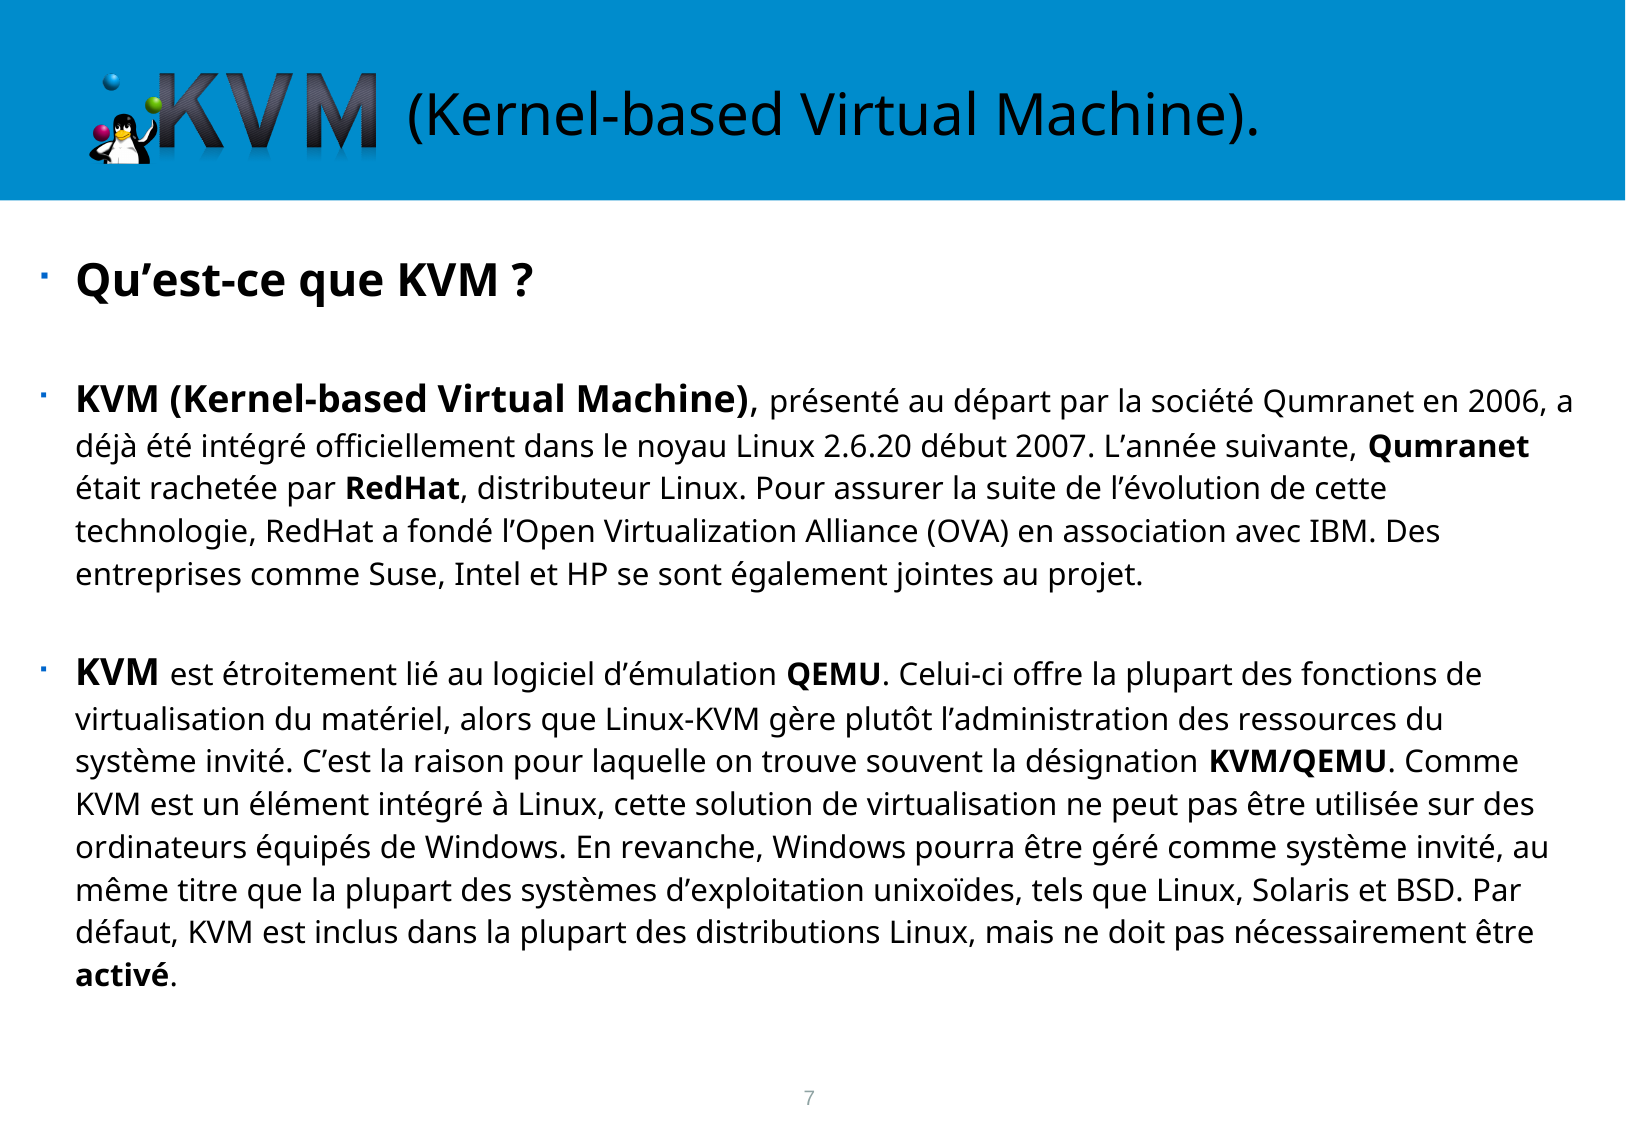

# (Kernel-based Virtual Machine).
Qu’est-ce que KVM ?
KVM (Kernel-based Virtual Machine), présenté au départ par la société Qumranet en 2006, a déjà été intégré officiellement dans le noyau Linux 2.6.20 début 2007. L’année suivante, Qumranet était rachetée par RedHat, distributeur Linux. Pour assurer la suite de l’évolution de cette technologie, RedHat a fondé l’Open Virtualization Alliance (OVA) en association avec IBM. Des entreprises comme Suse, Intel et HP se sont également jointes au projet.
KVM est étroitement lié au logiciel d’émulation QEMU. Celui-ci offre la plupart des fonctions de virtualisation du matériel, alors que Linux-KVM gère plutôt l’administration des ressources du système invité. C’est la raison pour laquelle on trouve souvent la désignation KVM/QEMU. Comme KVM est un élément intégré à Linux, cette solution de virtualisation ne peut pas être utilisée sur des ordinateurs équipés de Windows. En revanche, Windows pourra être géré comme système invité, au même titre que la plupart des systèmes d’exploitation unixoïdes, tels que Linux, Solaris et BSD. Par défaut, KVM est inclus dans la plupart des distributions Linux, mais ne doit pas nécessairement être activé.